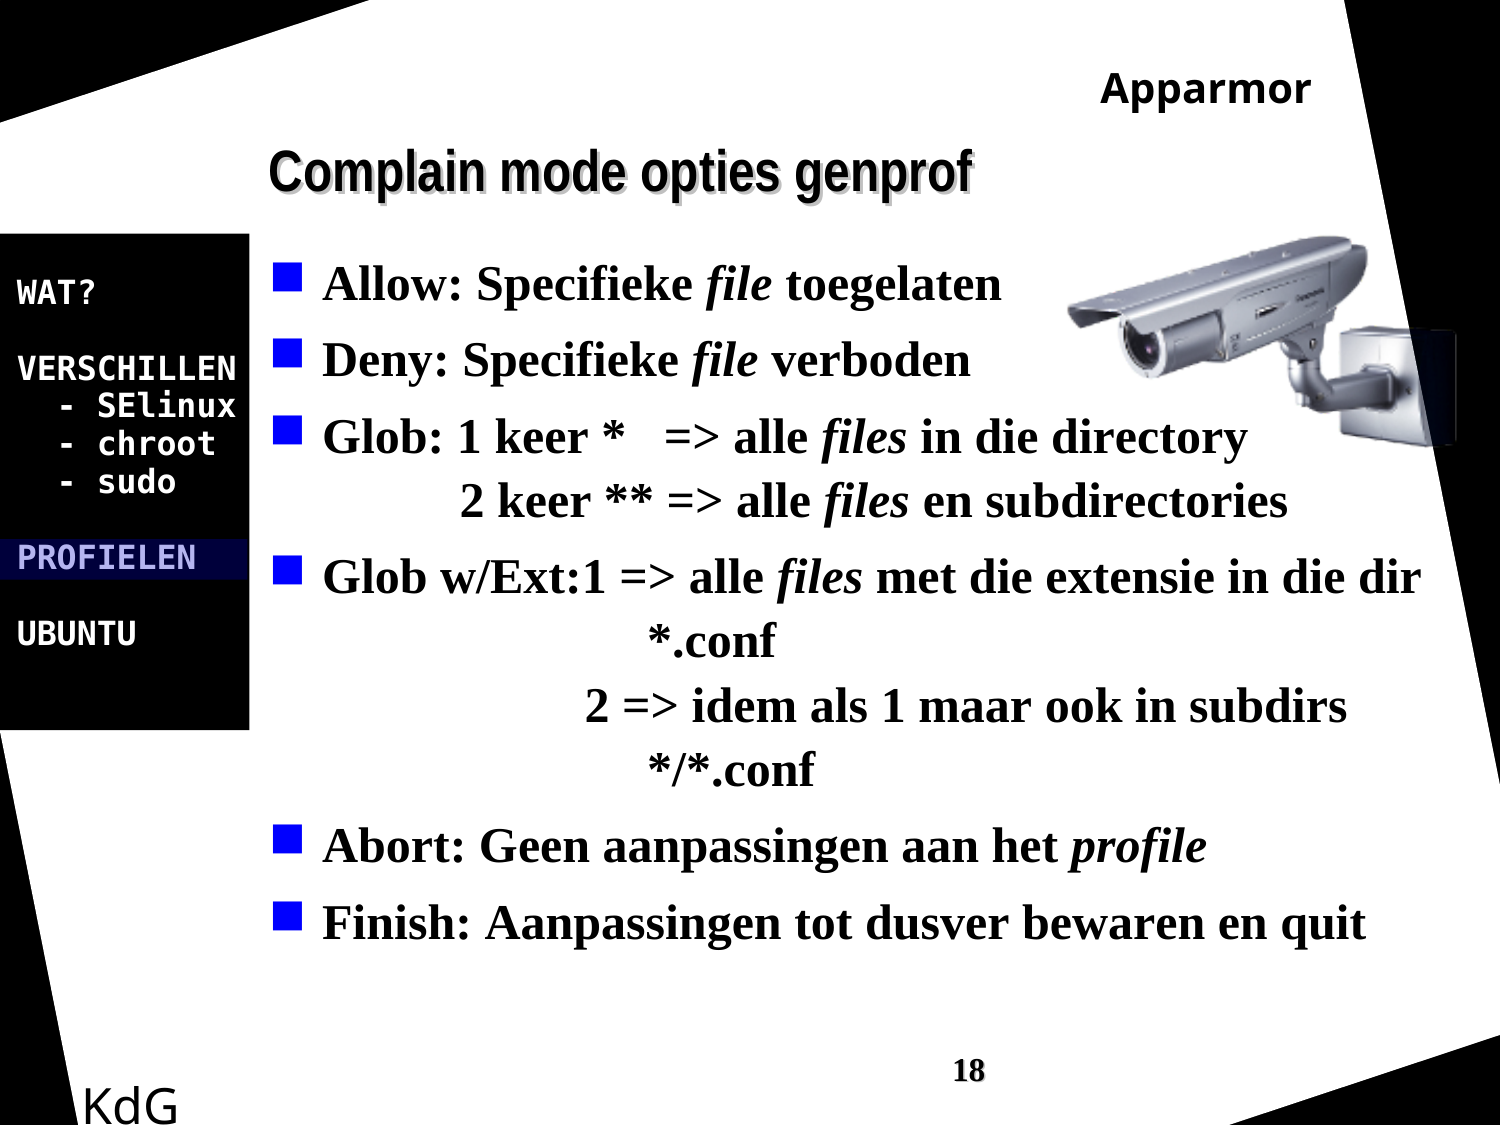

# Complain mode opties genprof
Allow: Specifieke file toegelaten
Deny: Specifieke file verboden
Glob: 1 keer * => alle files in die directory
 2 keer ** => alle files en subdirectories
Glob w/Ext:1 => alle files met die extensie in die dir
 *.conf
 2 => idem als 1 maar ook in subdirs
 */*.conf
Abort: Geen aanpassingen aan het profile
Finish: Aanpassingen tot dusver bewaren en quit